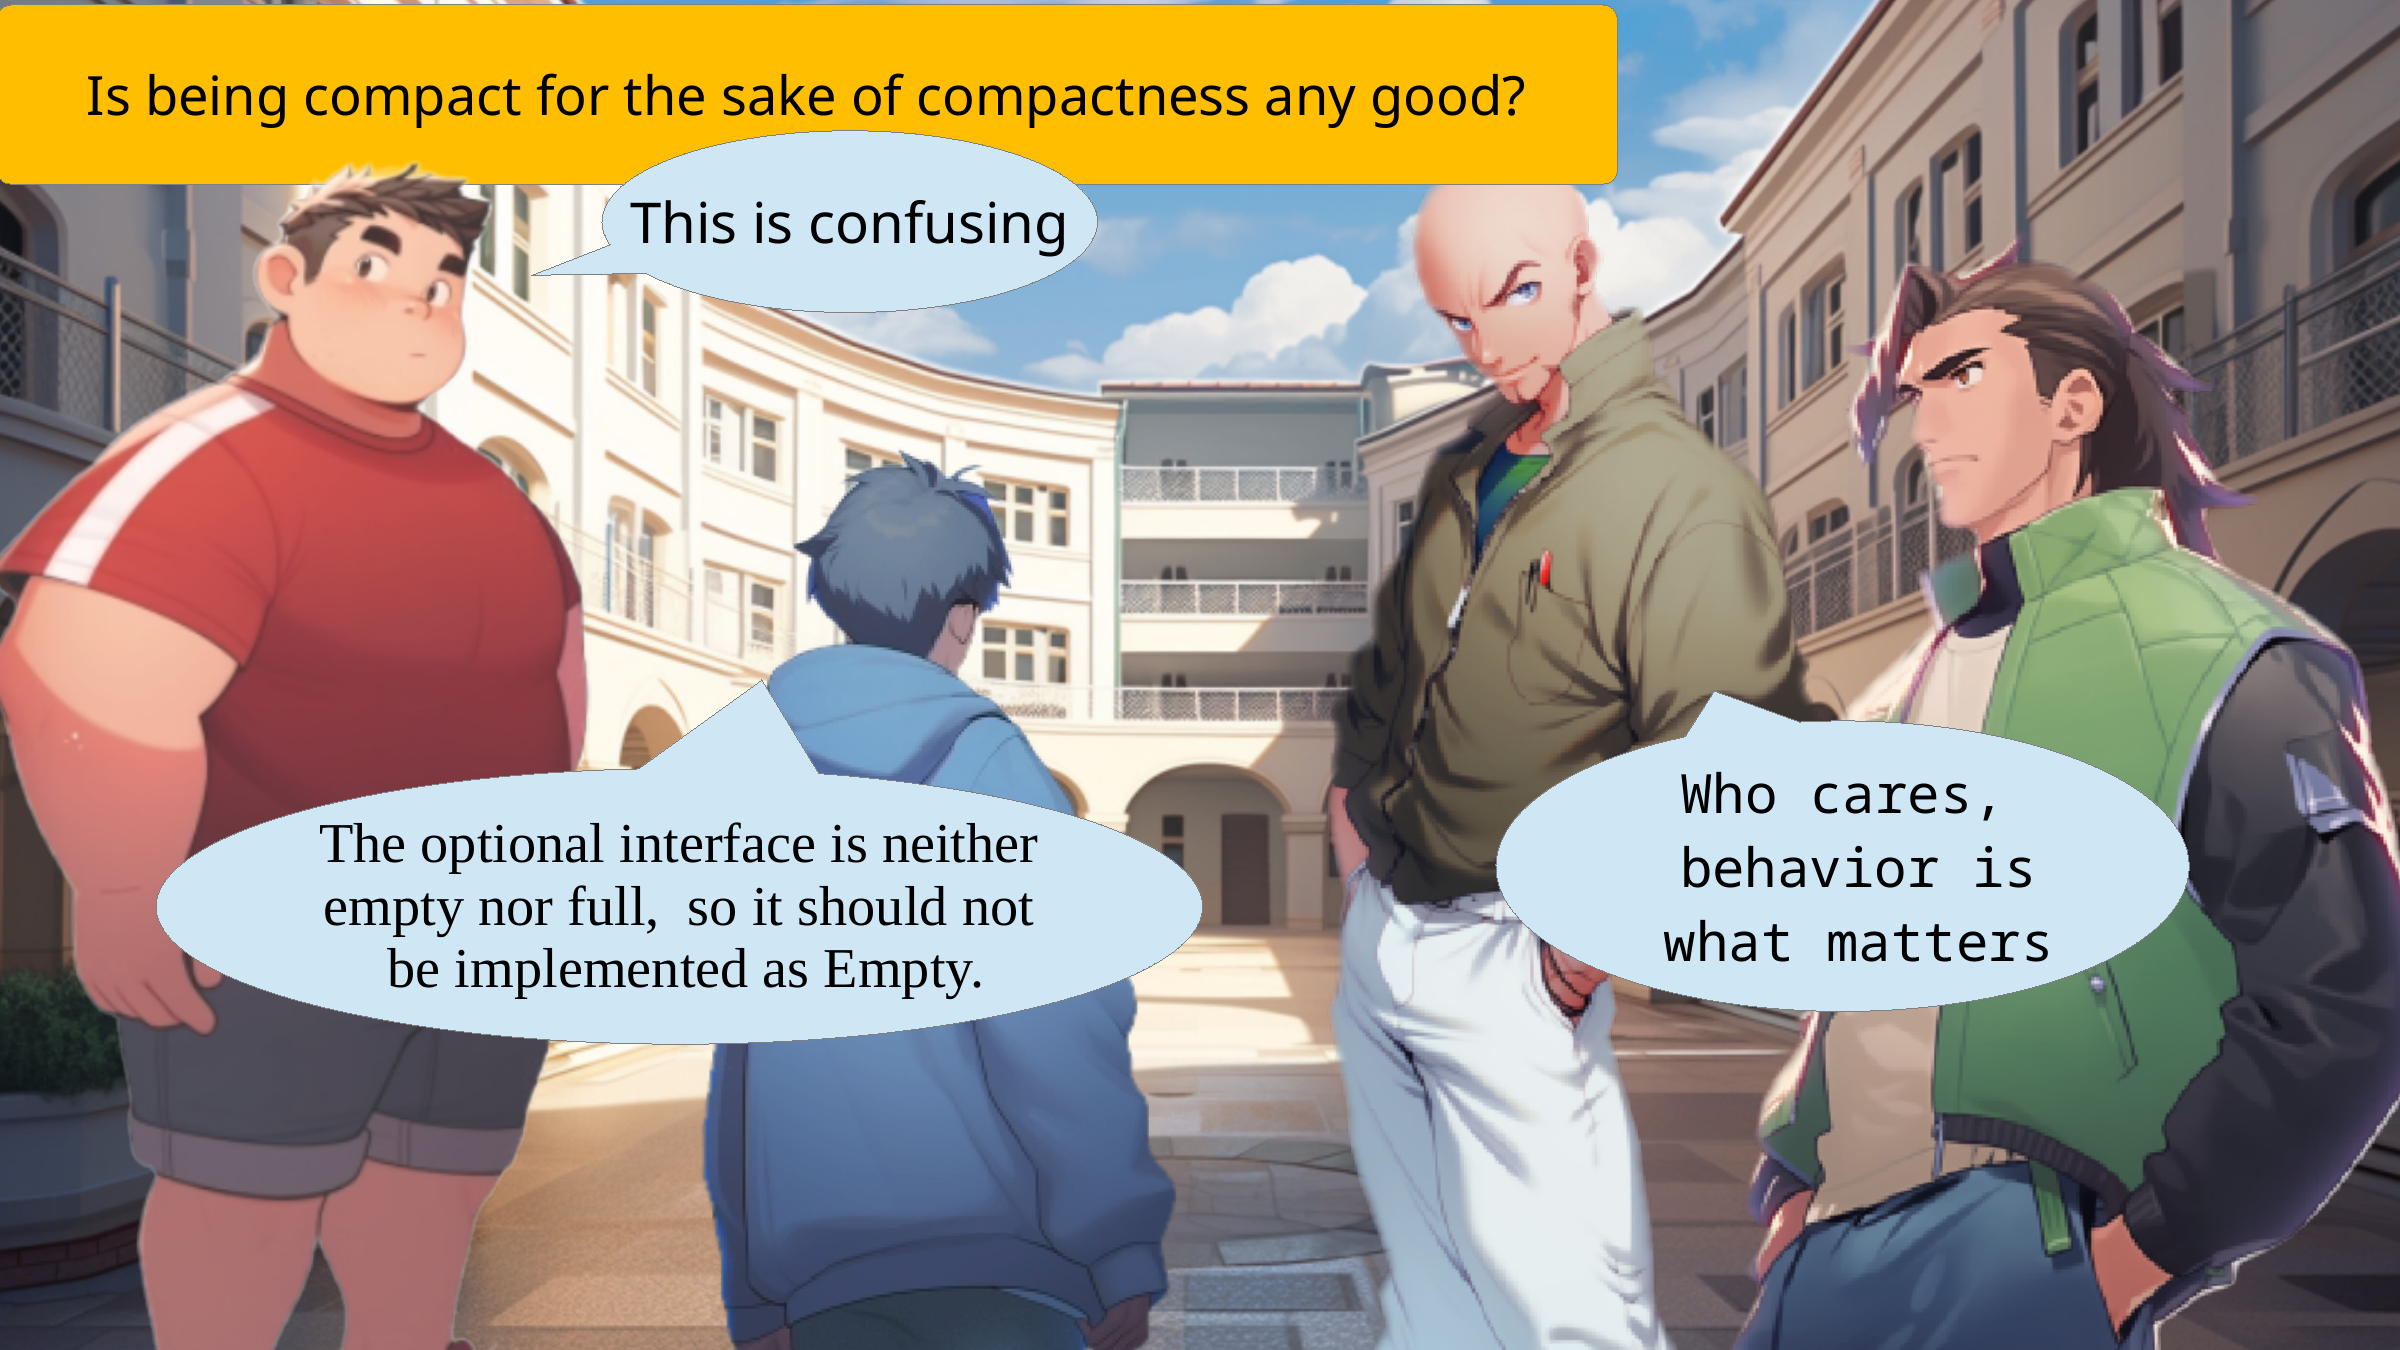

Is being compact for the sake of compactness any good?
This is confusing
Who cares,
 behavior is
 what matters
The optional interface is neither
empty nor full, so it should not
 be implemented as Empty.